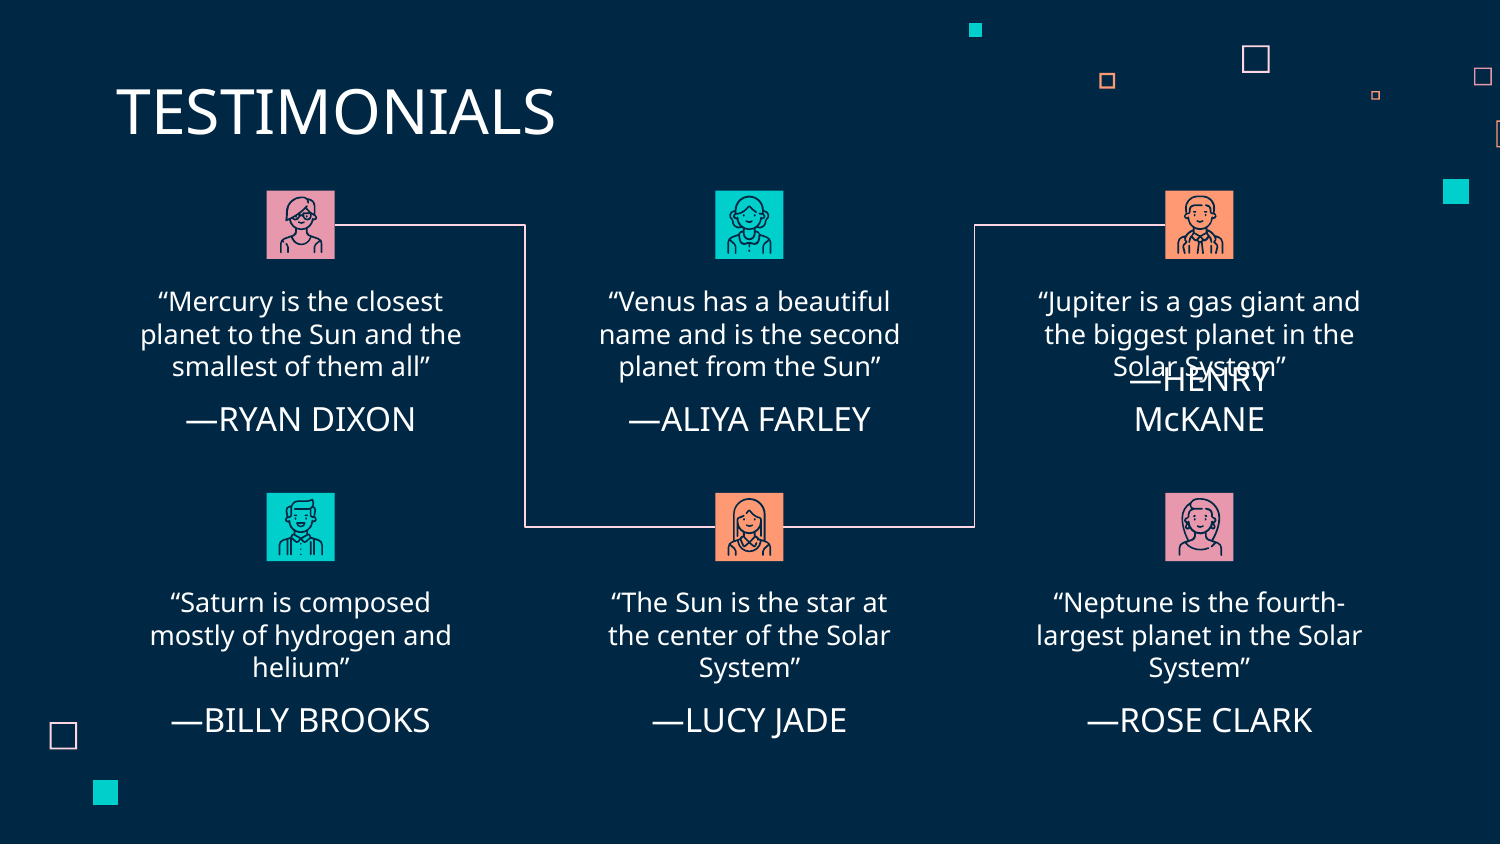

# TESTIMONIALS
“Mercury is the closest planet to the Sun and the smallest of them all”
“Venus has a beautiful name and is the second planet from the Sun”
“Jupiter is a gas giant and the biggest planet in the Solar System”
—RYAN DIXON
—ALIYA FARLEY
—HENRY McKANE
“Saturn is composed mostly of hydrogen and helium”
“The Sun is the star at the center of the Solar System”
“Neptune is the fourth-largest planet in the Solar System”
—BILLY BROOKS
—LUCY JADE
—ROSE CLARK